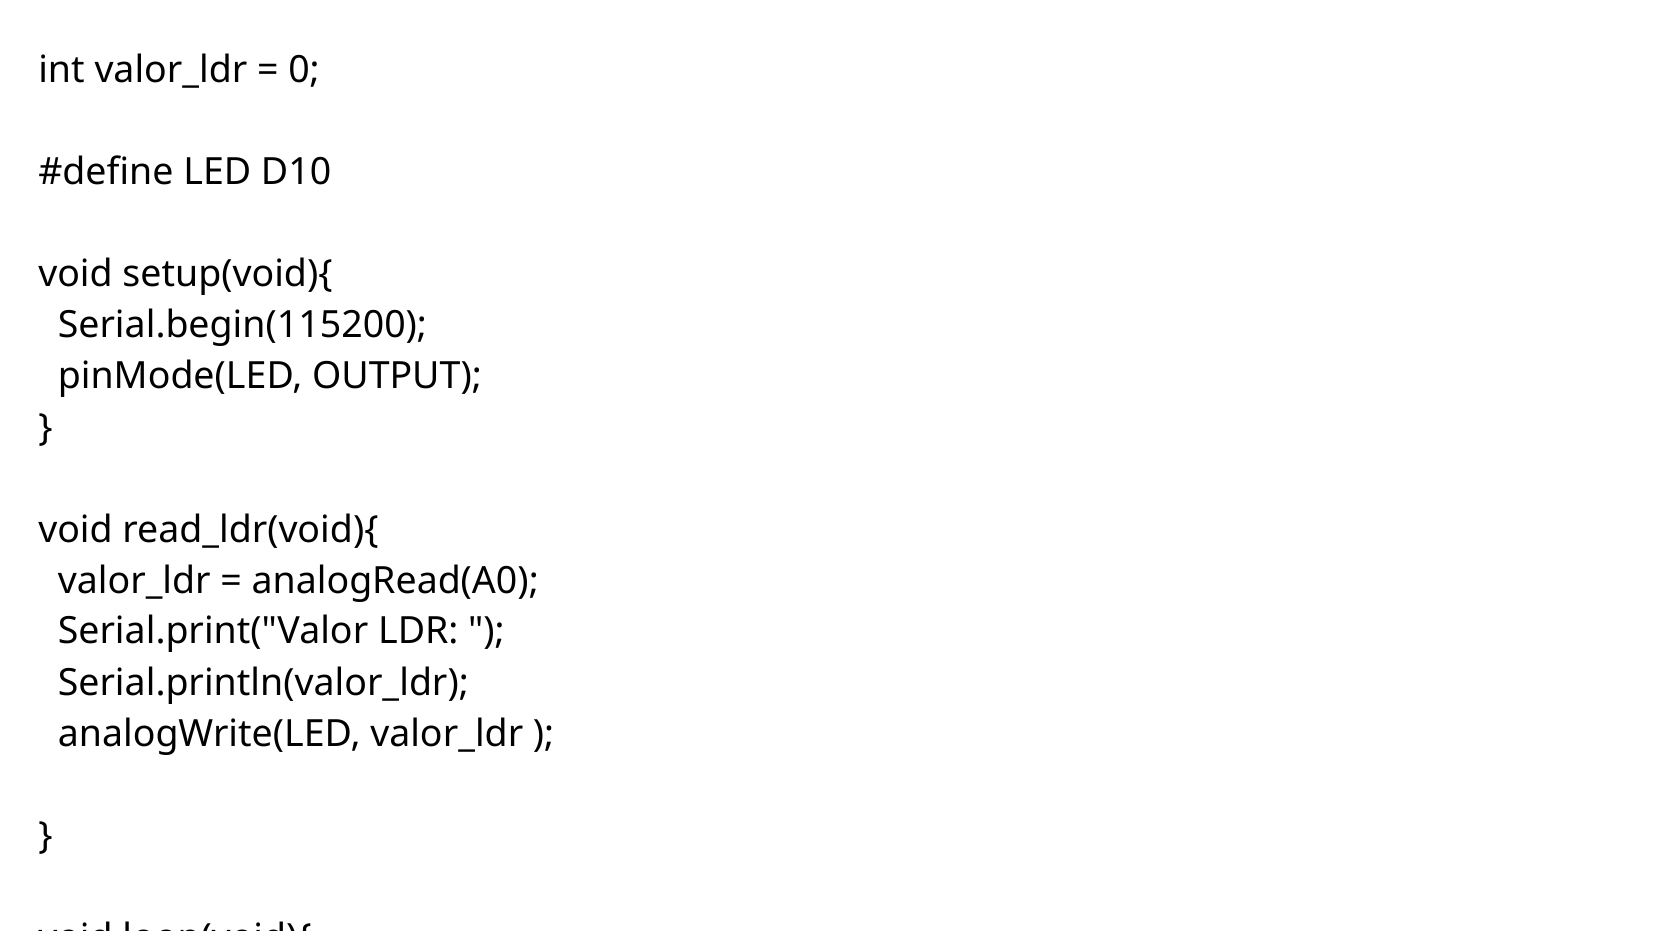

int valor_ldr = 0;
#define LED D10
void setup(void){
 Serial.begin(115200);
 pinMode(LED, OUTPUT);
}
void read_ldr(void){
 valor_ldr = analogRead(A0);
 Serial.print("Valor LDR: ");
 Serial.println(valor_ldr);
 analogWrite(LED, valor_ldr );
}
void loop(void){
 read_ldr();
 delay(50);
}